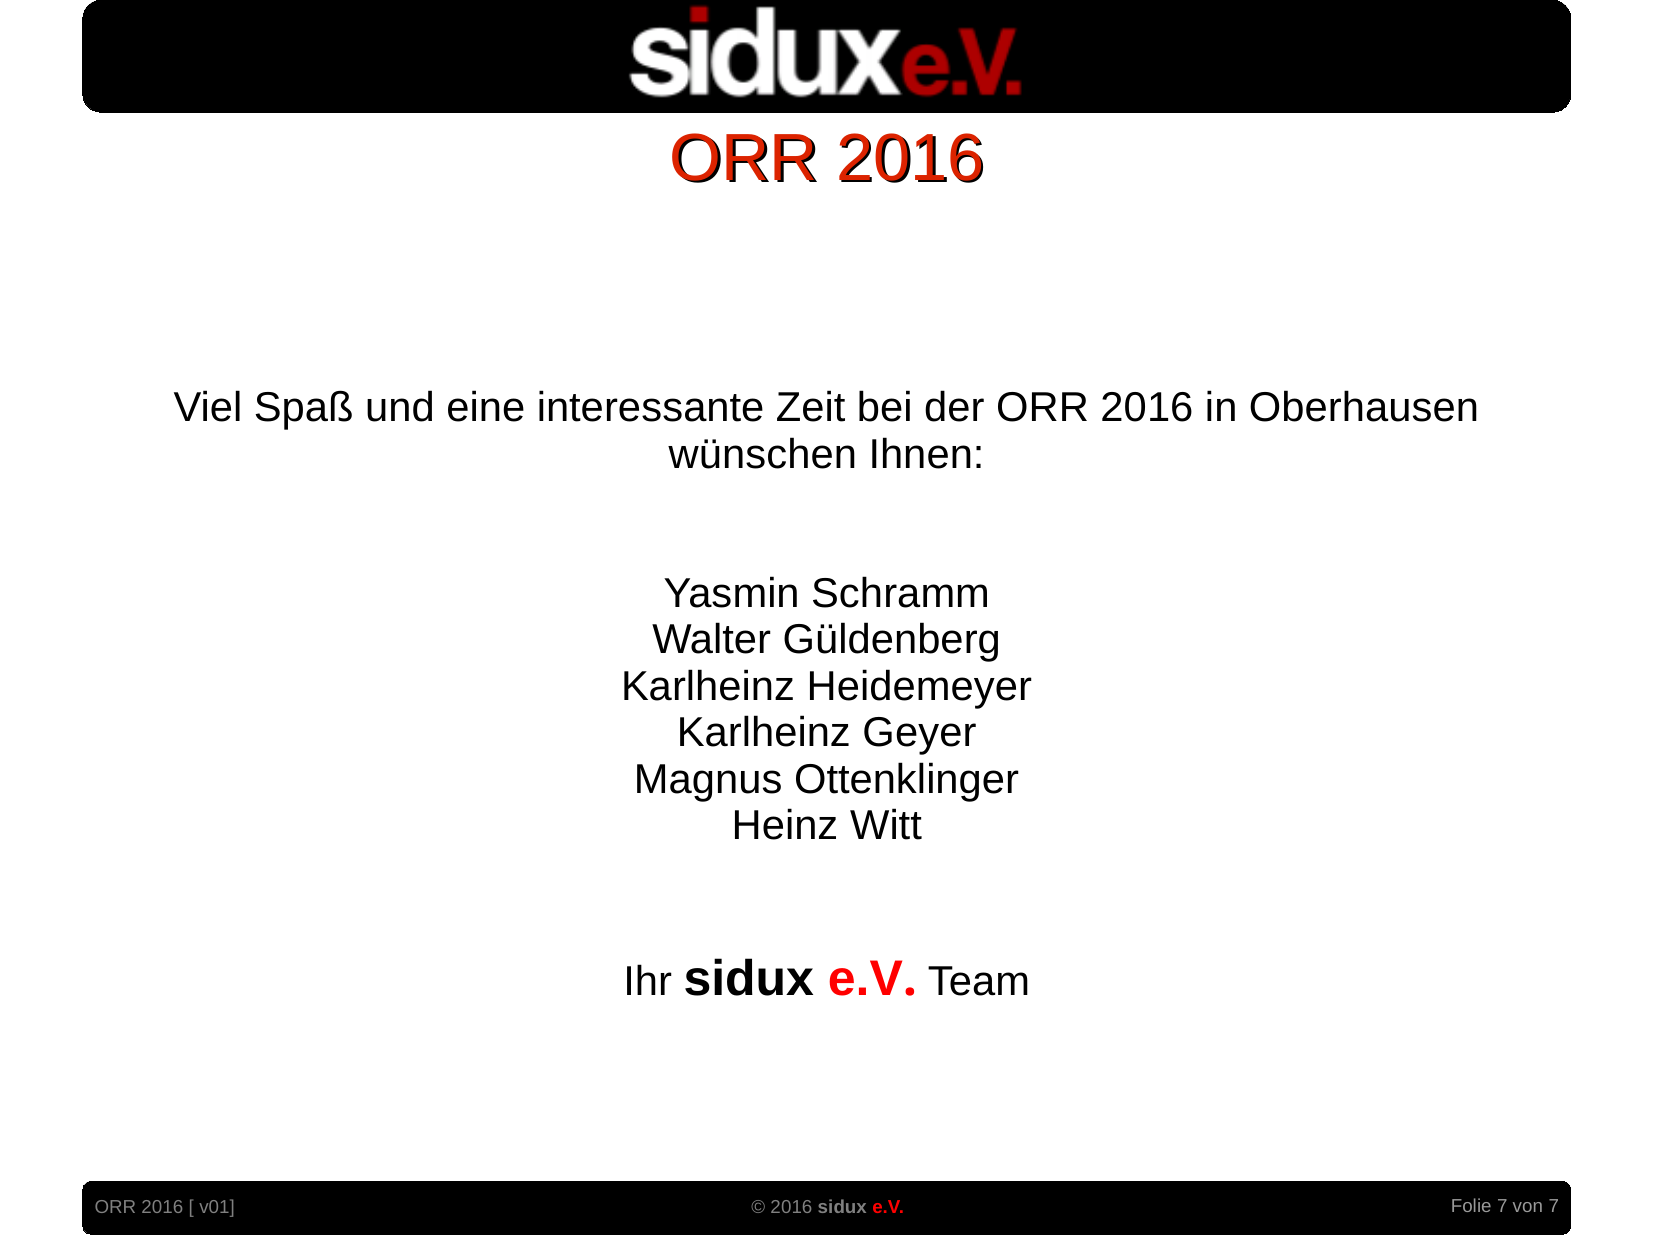

ORR 2016
Viel Spaß und eine interessante Zeit bei der ORR 2016 in Oberhausen wünschen Ihnen:
Yasmin Schramm
Walter Güldenberg
Karlheinz Heidemeyer
Karlheinz Geyer
Magnus Ottenklinger
Heinz Witt
Ihr sidux e.V. Team